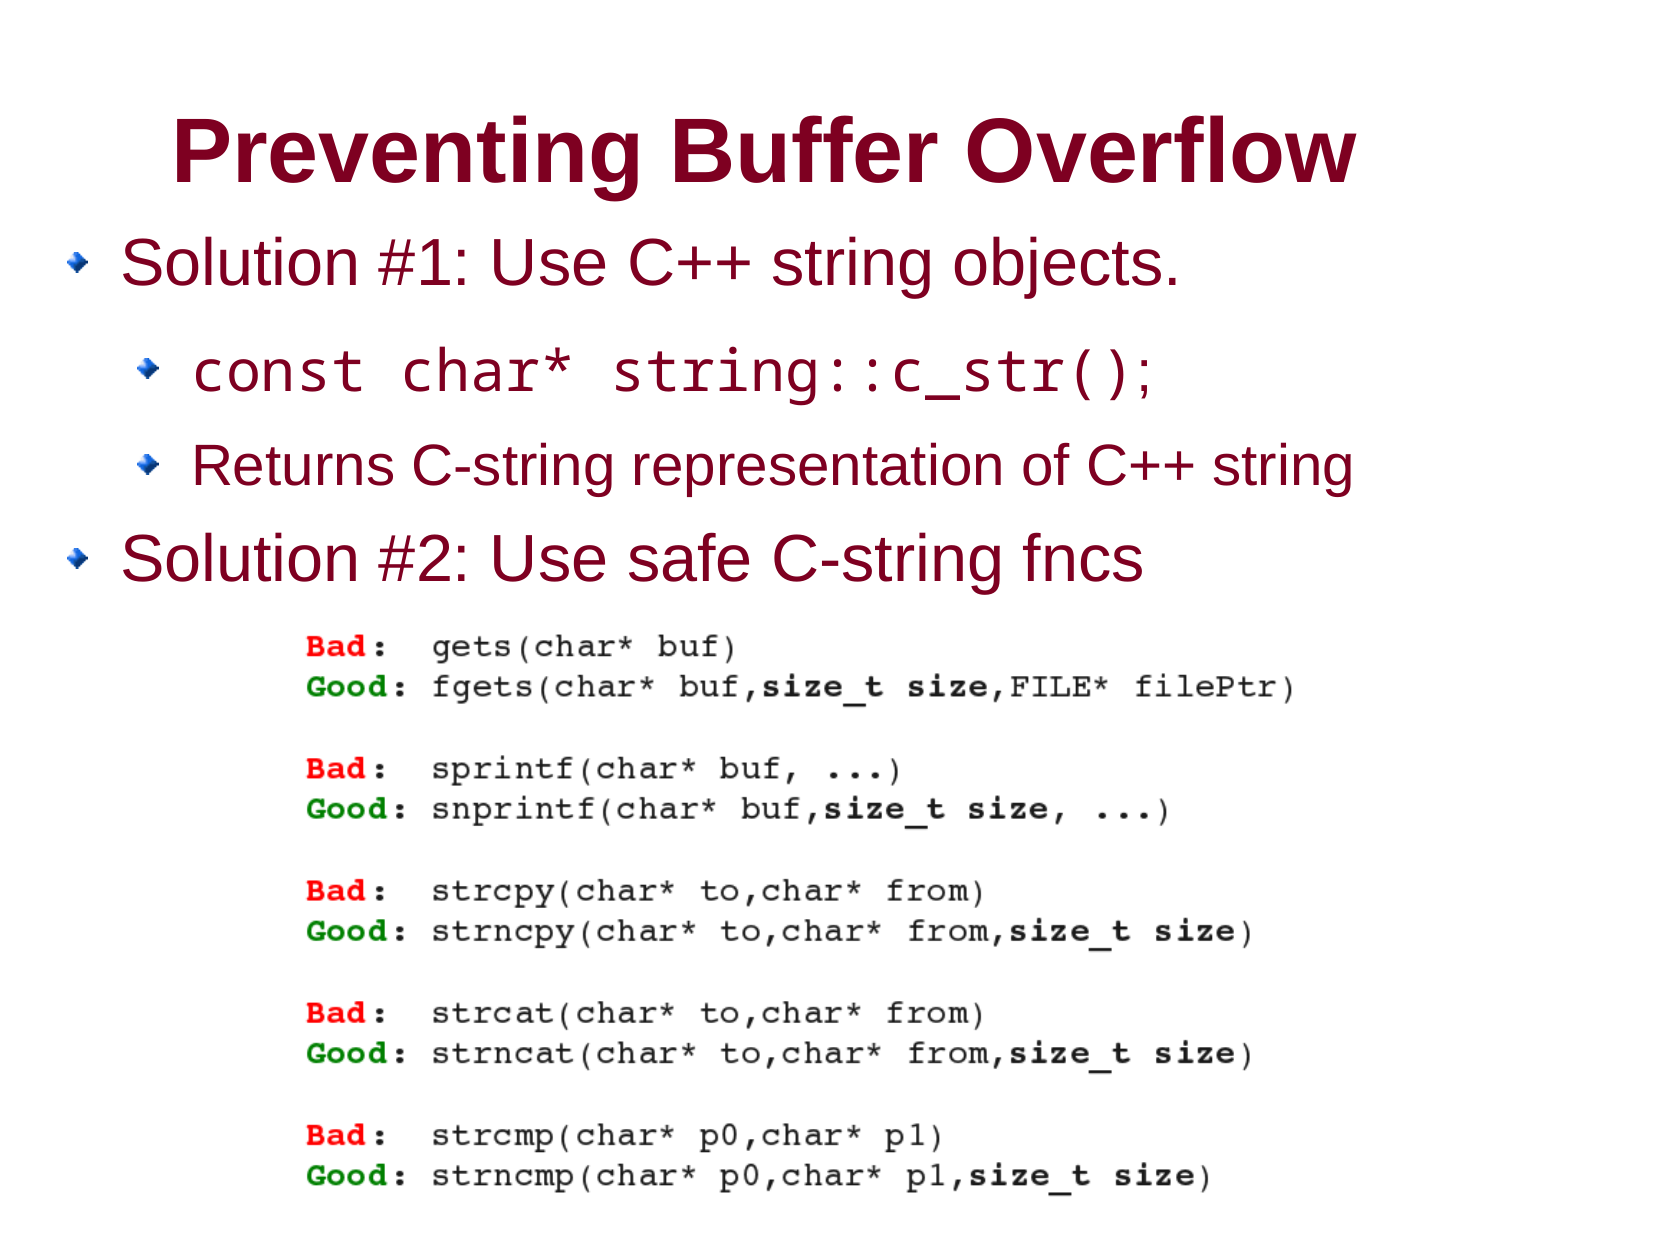

# Preventing Buffer Overflow
Solution #1: Use C++ string objects.
const char* string::c_str();
Returns C-string representation of C++ string
Solution #2: Use safe C-string fncs